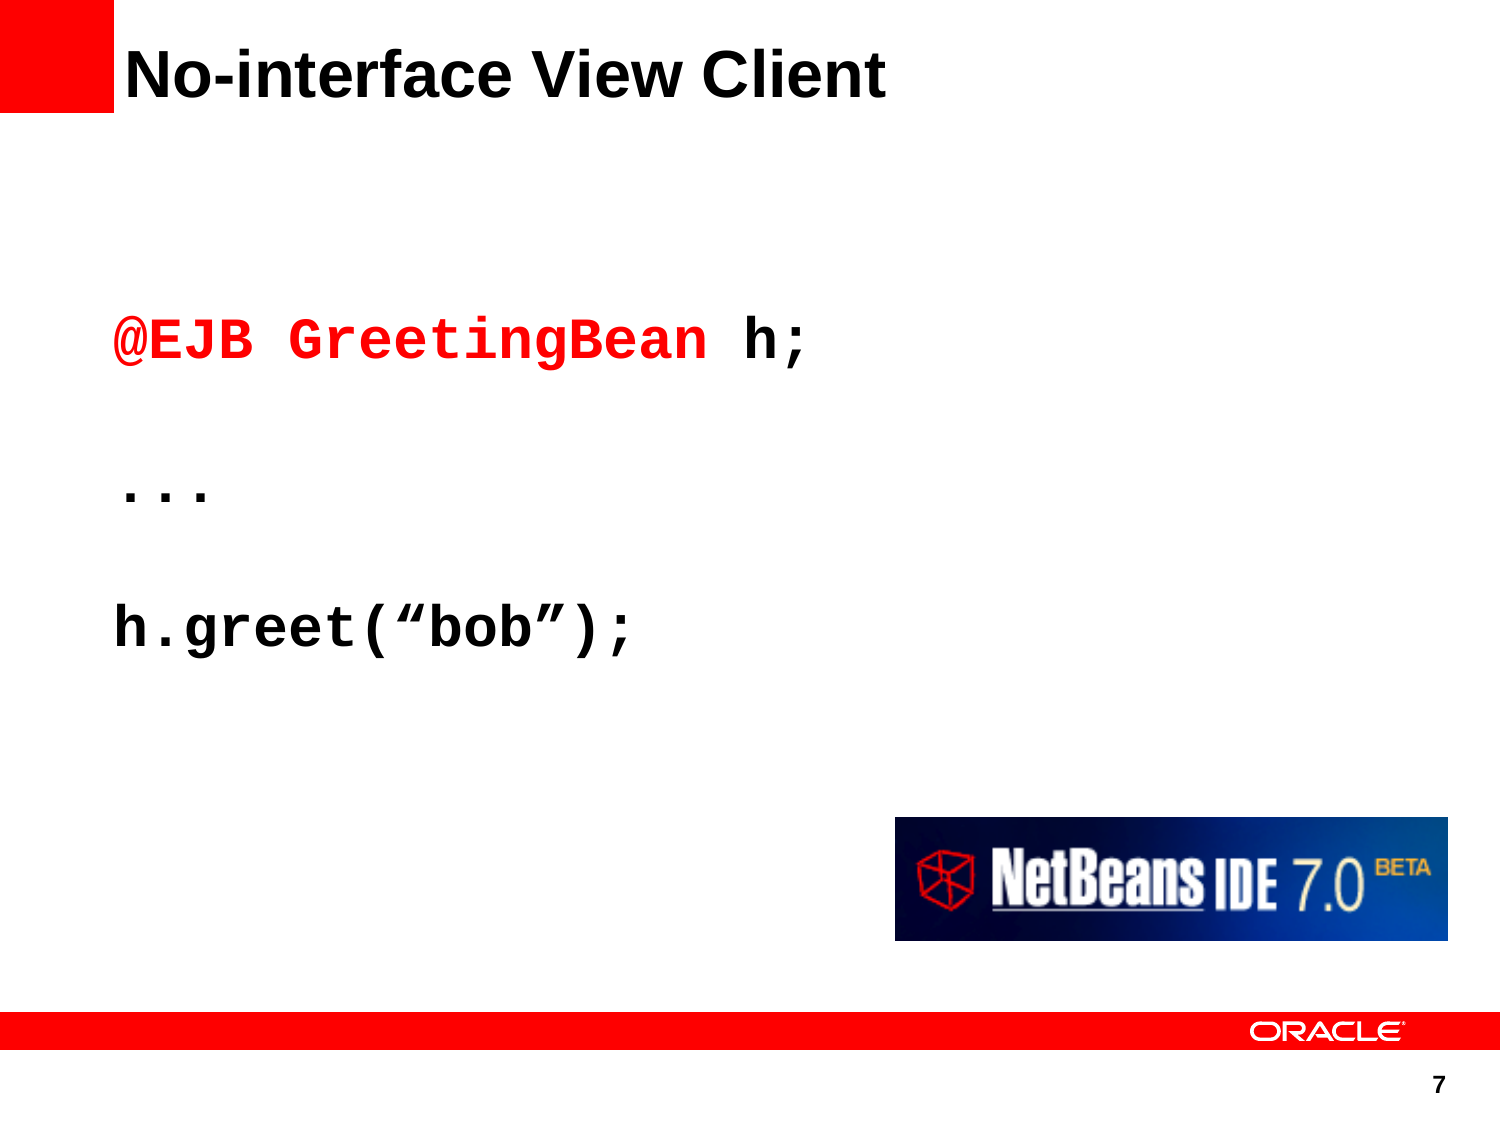

# No-interface View Client
@EJB GreetingBean h;
...
h.greet(“bob”);